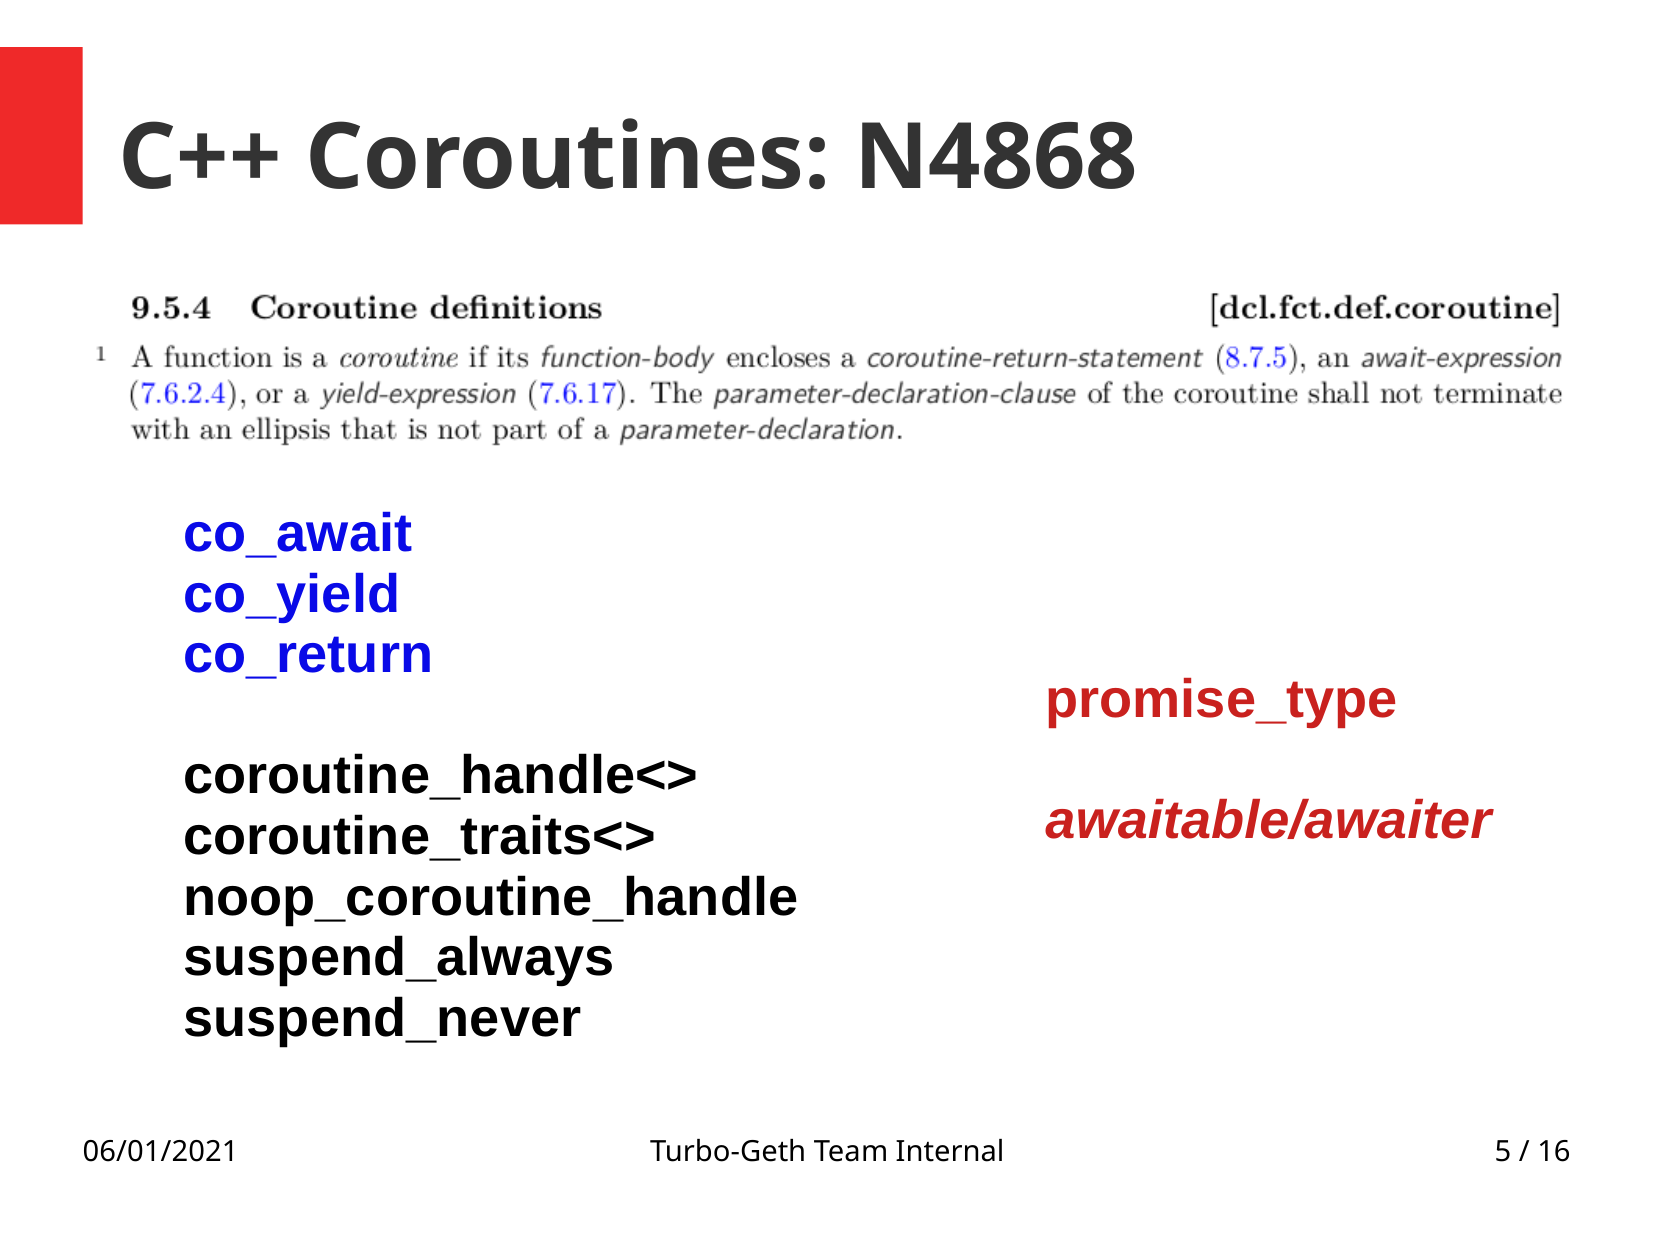

# C++ Coroutines: N4868
co_await
co_yield
co_return
coroutine_handle<>
coroutine_traits<>
noop_coroutine_handle
suspend_always
suspend_never
promise_type
awaitable/awaiter
06/01/2021
Turbo-Geth Team Internal
5